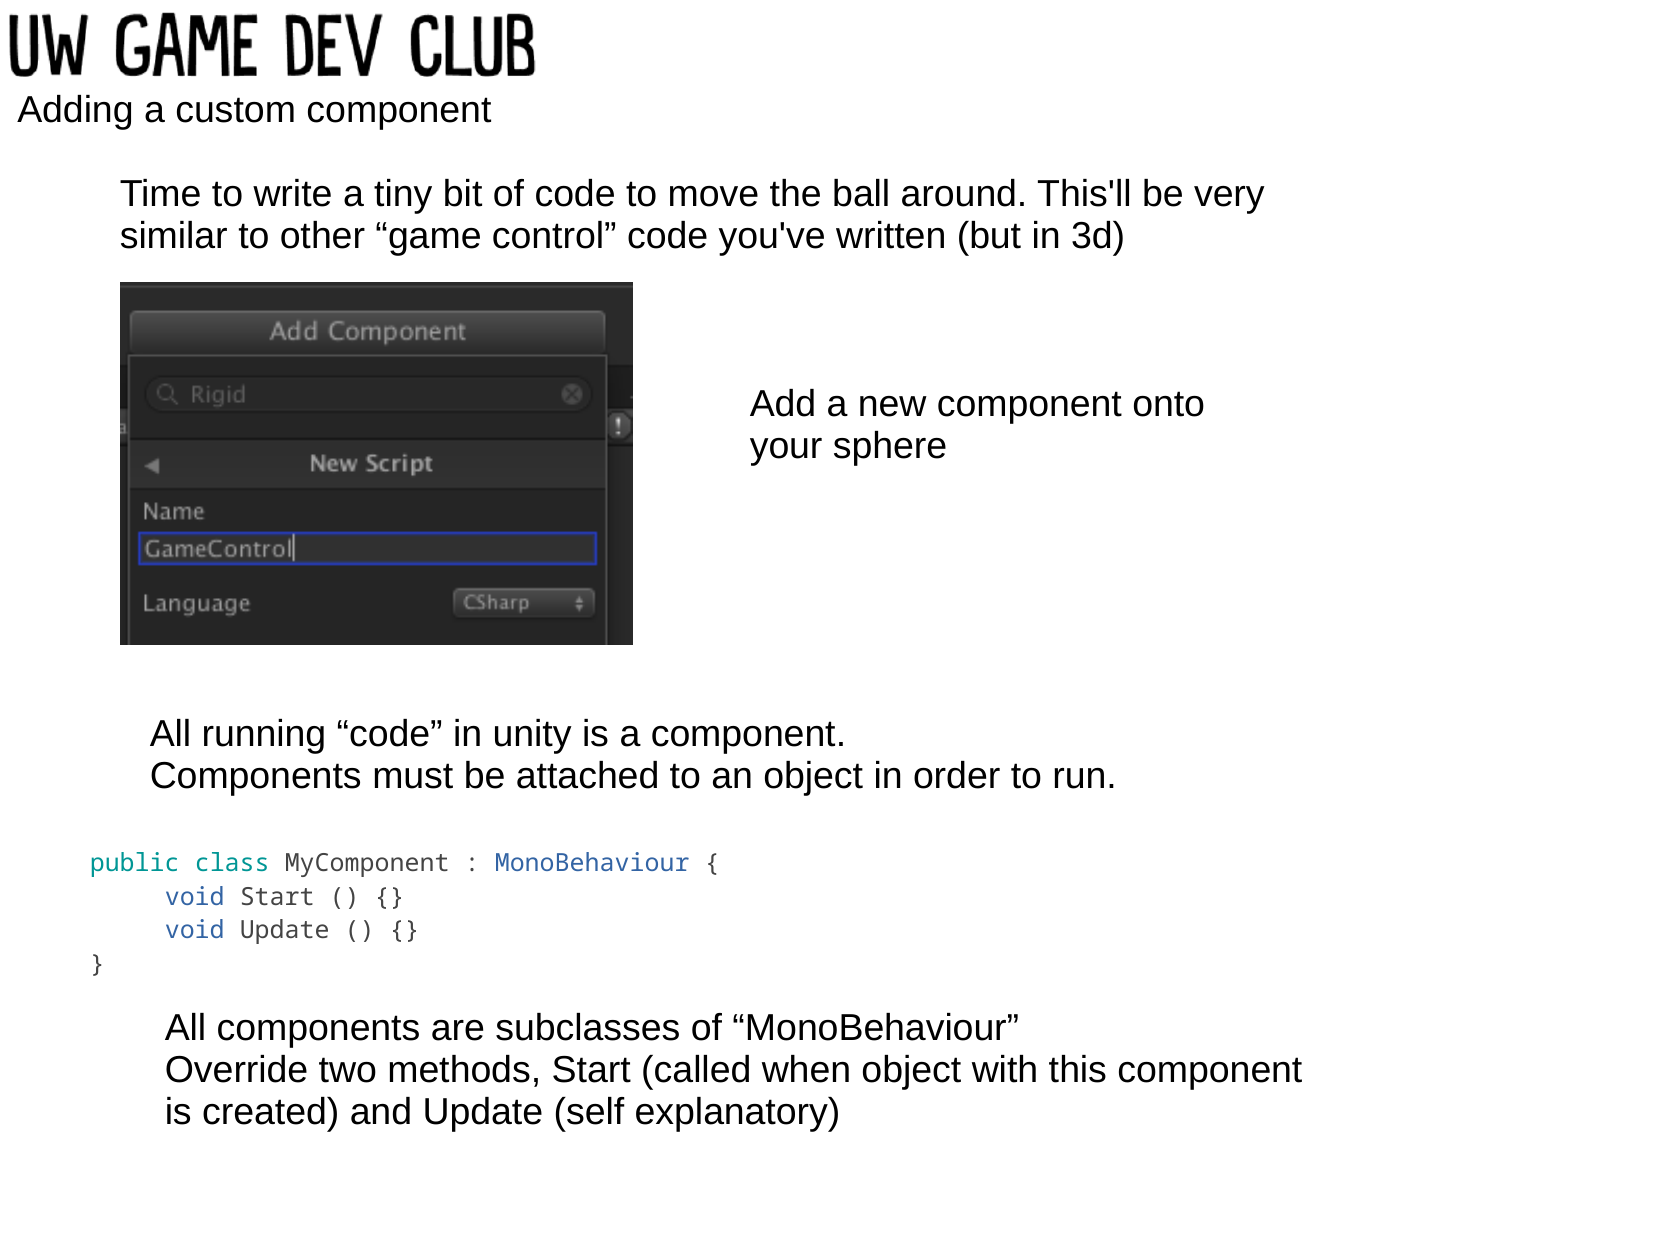

Adding a custom component
Time to write a tiny bit of code to move the ball around. This'll be very similar to other “game control” code you've written (but in 3d)
Add a new component onto your sphere
All running “code” in unity is a component.
Components must be attached to an object in order to run.
public class MyComponent : MonoBehaviour {
	void Start () {}
	void Update () {}
}
All components are subclasses of “MonoBehaviour”
Override two methods, Start (called when object with this component is created) and Update (self explanatory)